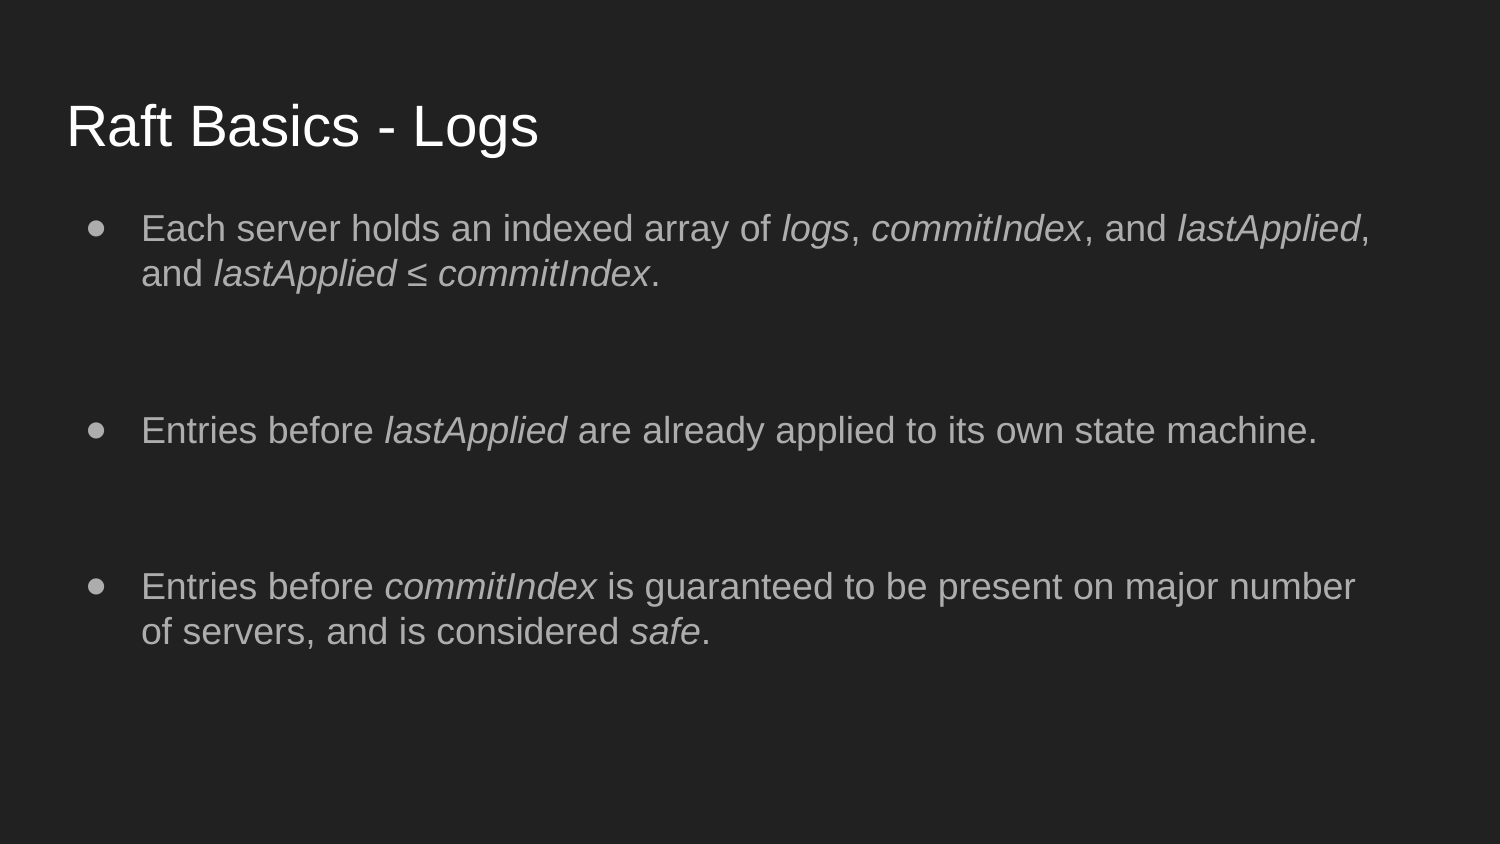

Raft Basics - Logs
# Each server holds an indexed array of logs, commitIndex, and lastApplied, and lastApplied ≤ commitIndex.
Entries before lastApplied are already applied to its own state machine.
Entries before commitIndex is guaranteed to be present on major number of servers, and is considered safe.